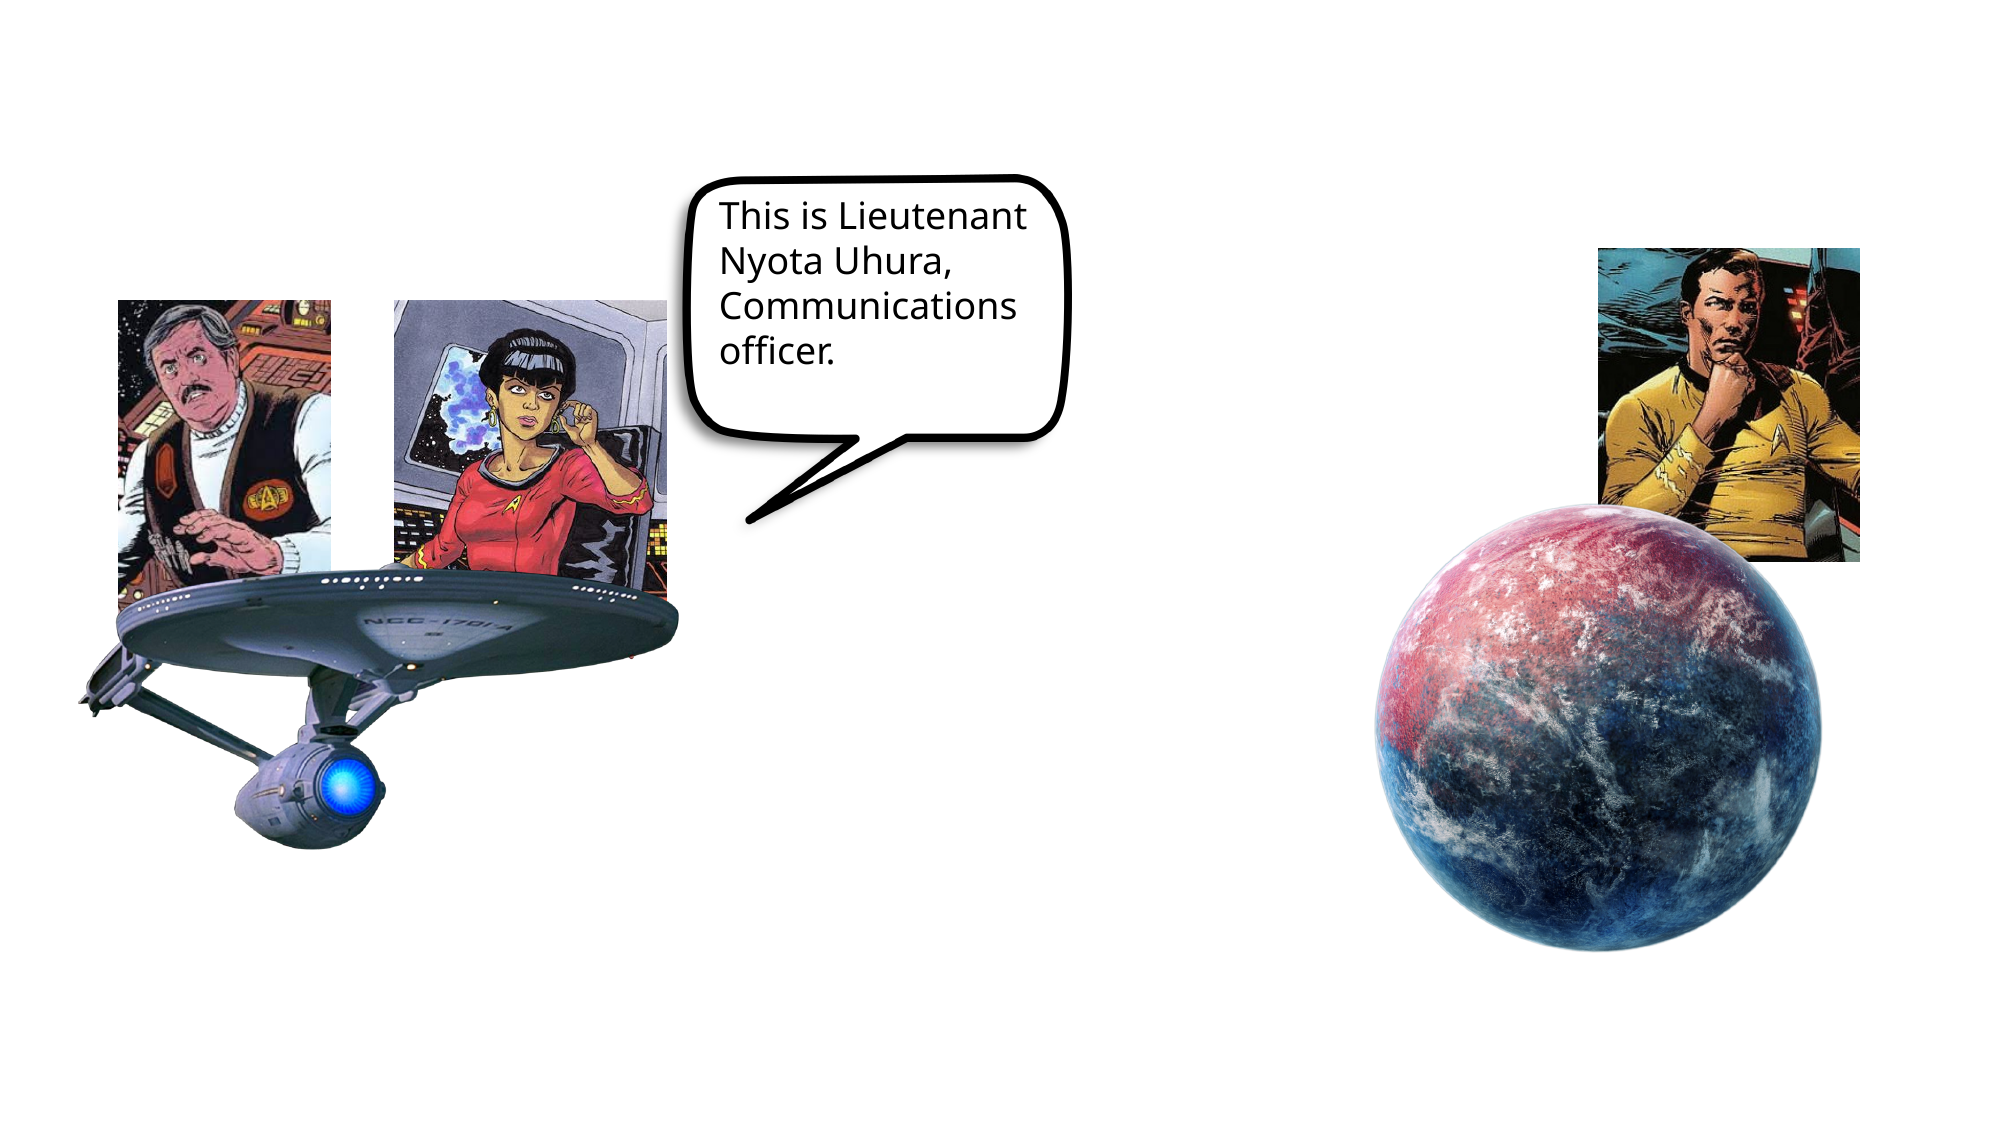

Exemplo: Comunicação entre SMA Embarcados
This is Lieutenant Nyota Uhura, Communications officer.